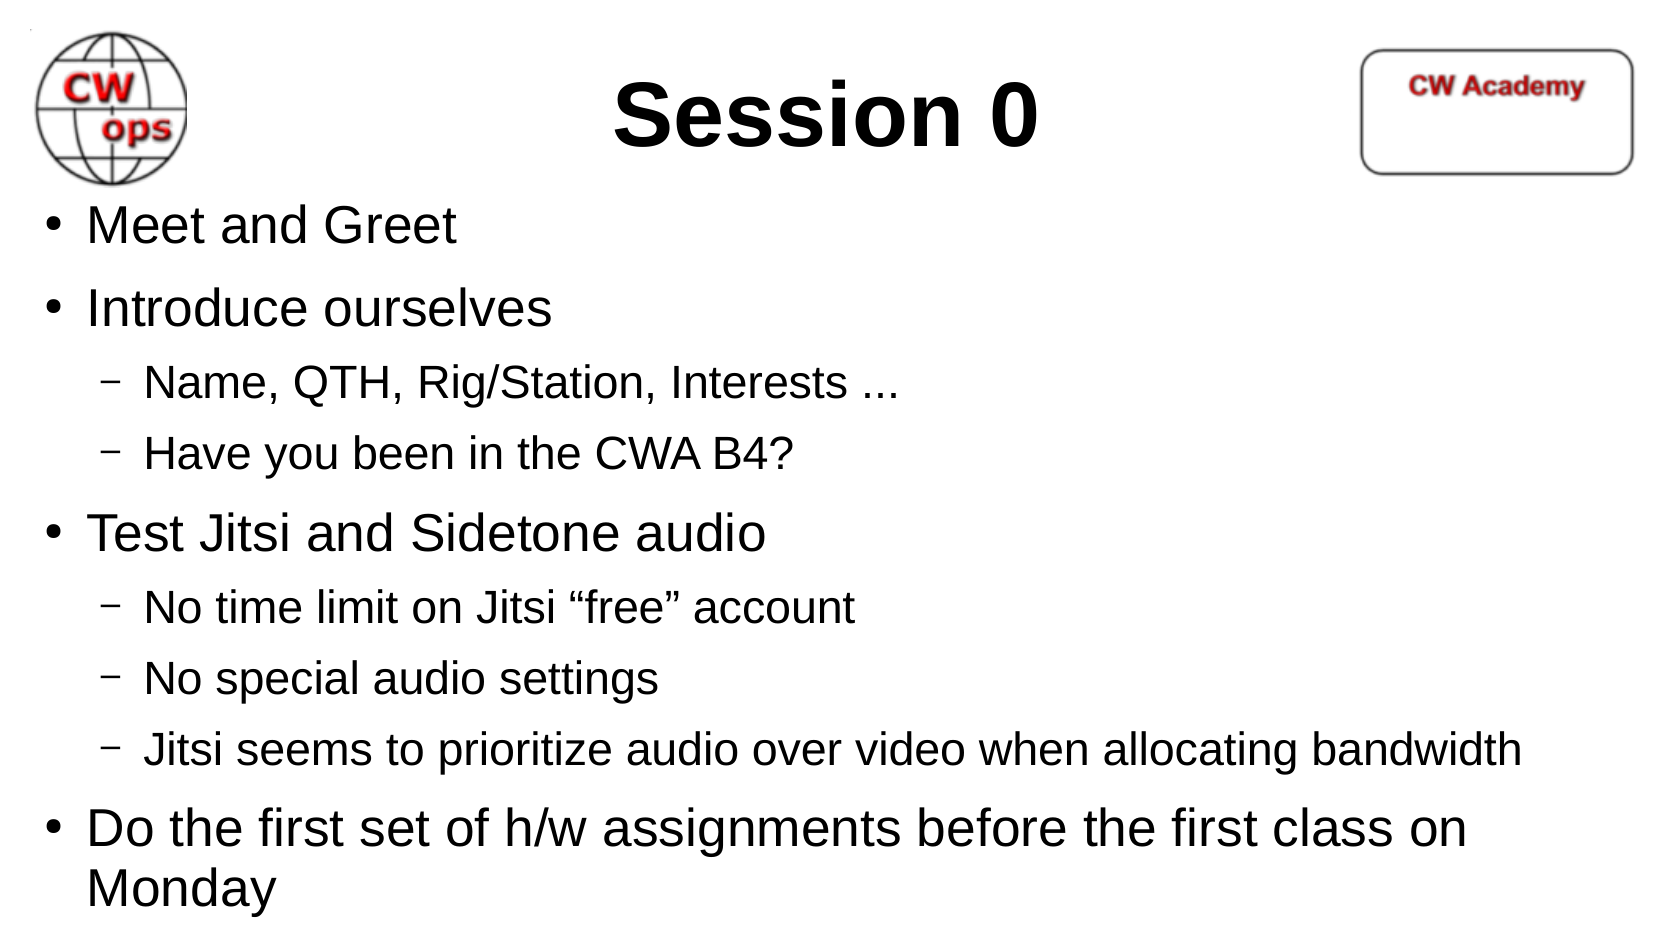

# Session 0
Meet and Greet
Introduce ourselves
Name, QTH, Rig/Station, Interests ...
Have you been in the CWA B4?
Test Jitsi and Sidetone audio
No time limit on Jitsi “free” account
No special audio settings
Jitsi seems to prioritize audio over video when allocating bandwidth
Do the first set of h/w assignments before the first class on Monday